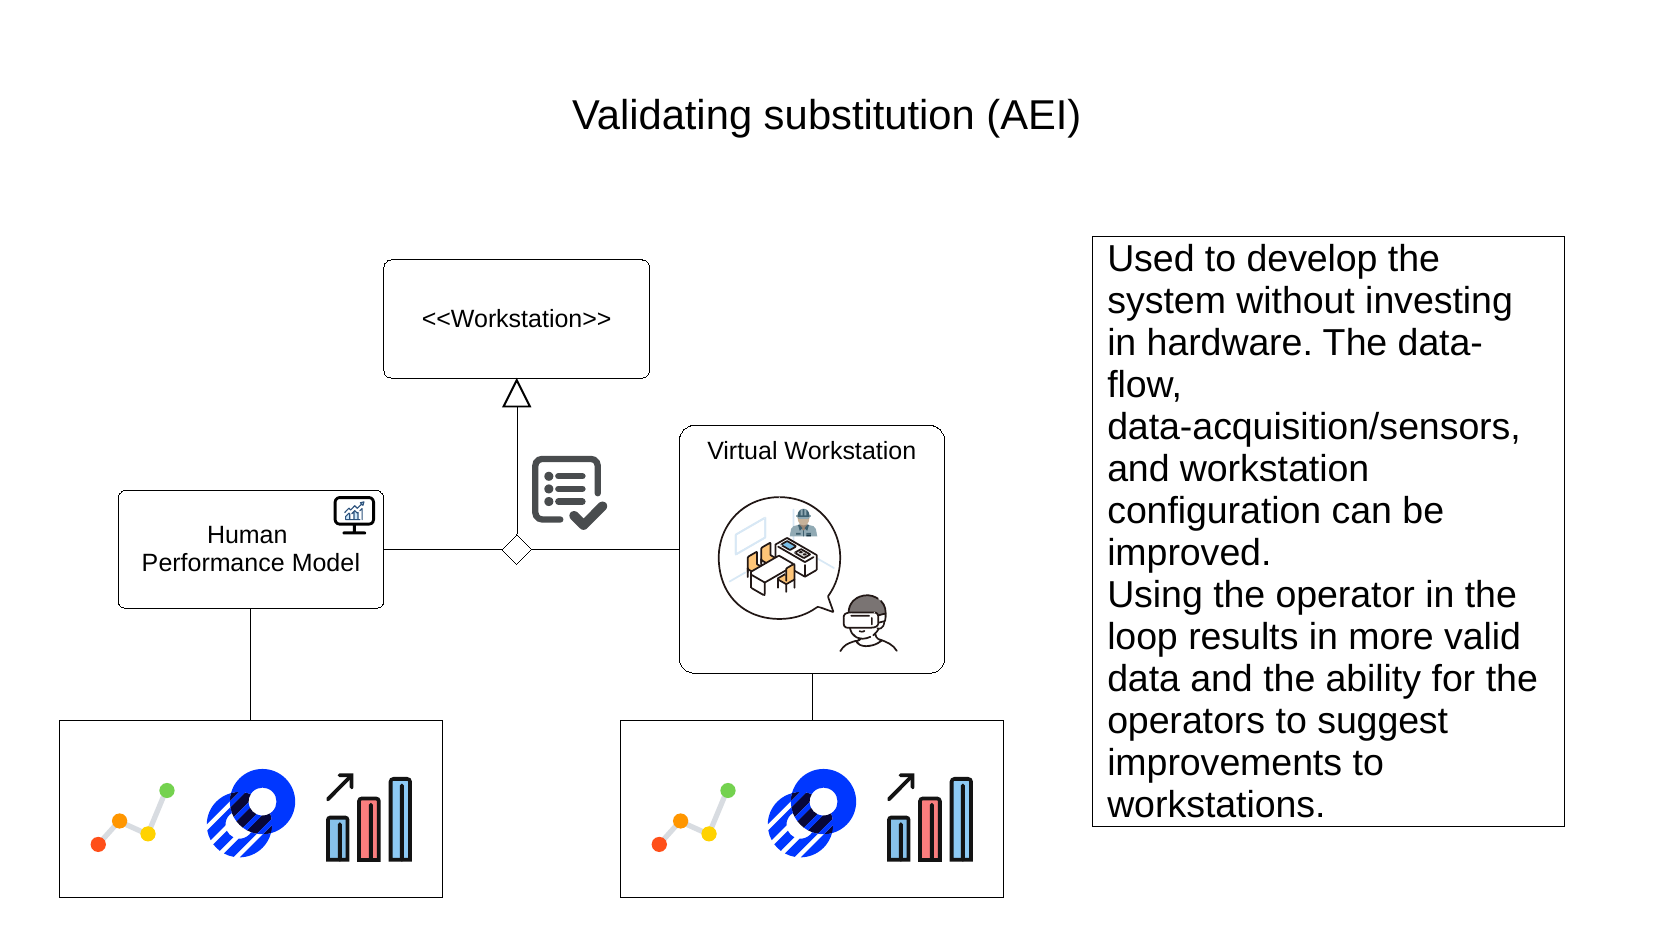

# Validating substitution (AEI)
Used to develop the system without investing in hardware. The data-flow, data-acquisition/sensors, and workstation configuration can be improved.
Using the operator in the loop results in more valid data and the ability for the operators to suggest improvements to workstations.
<<Workstation>>
Virtual Workstation
Human
Performance Model
Minimize distance between performance model and virtual model